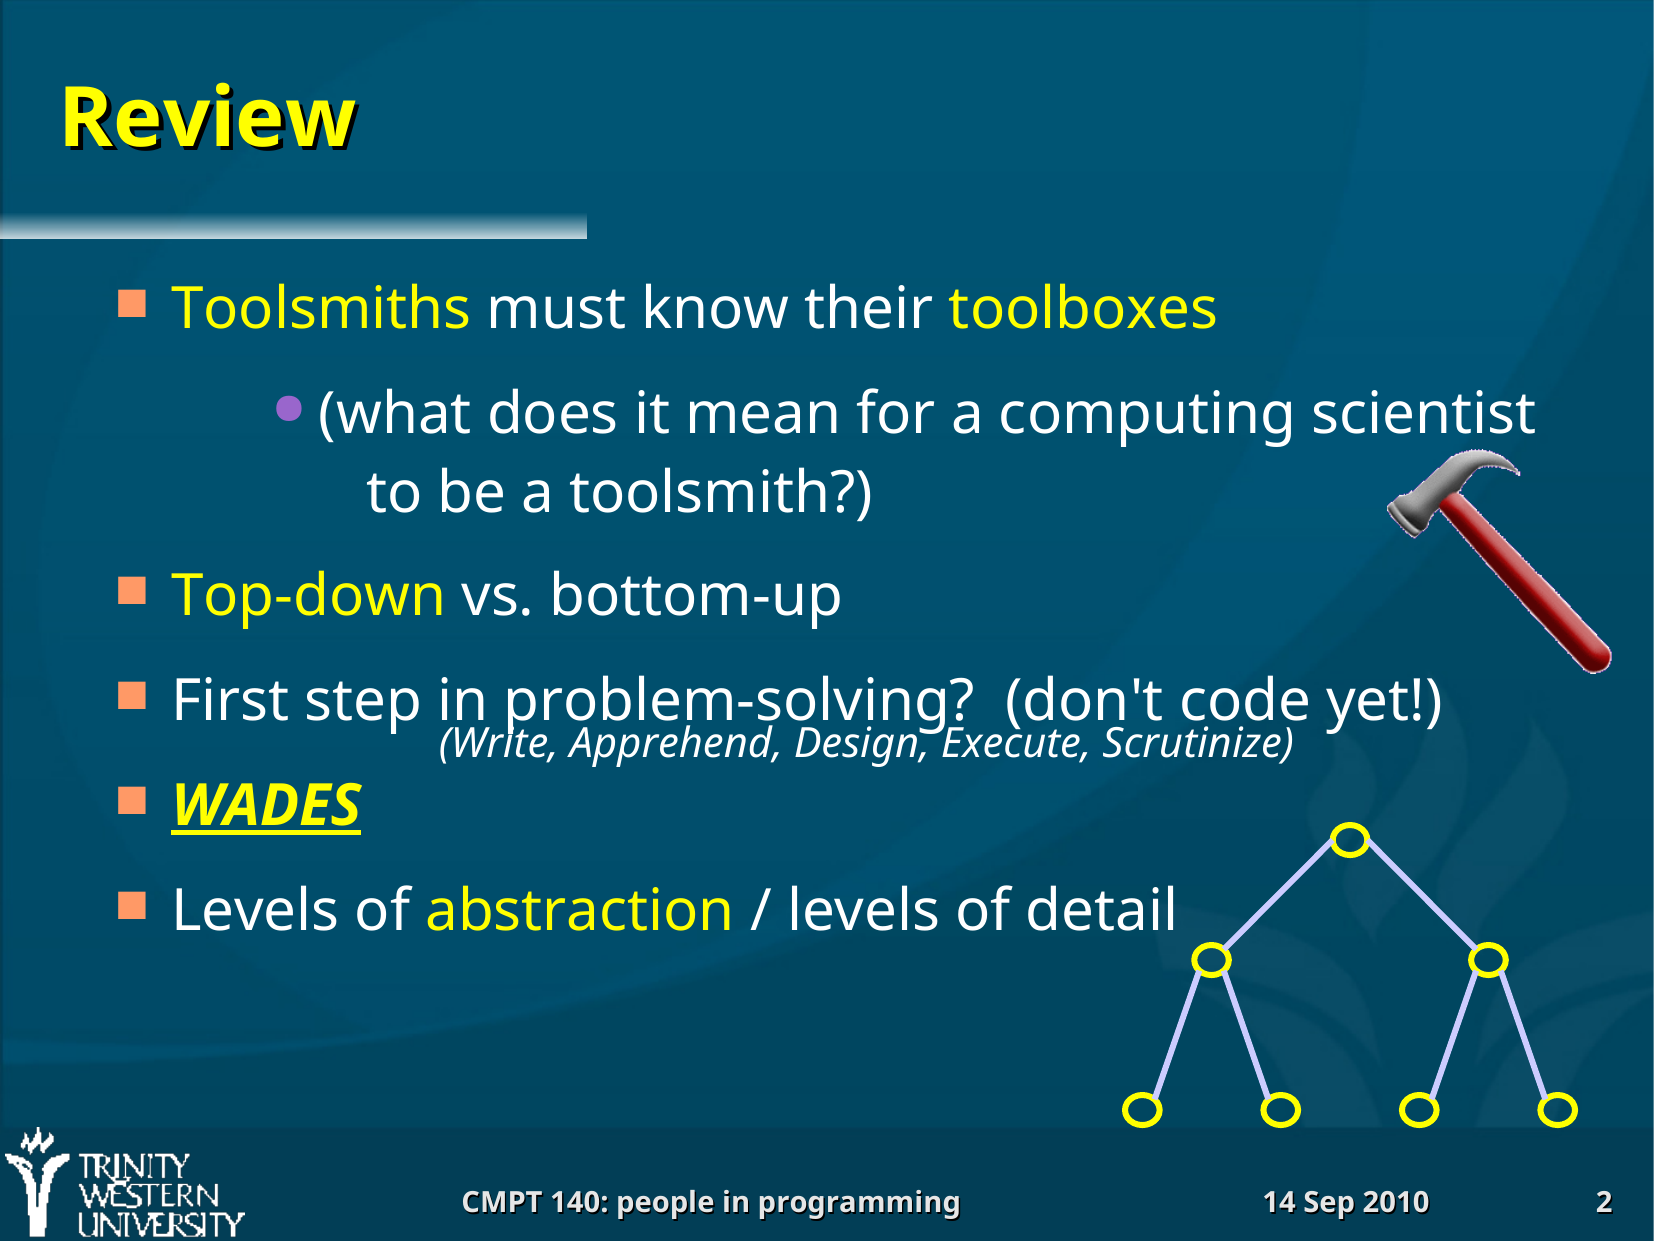

Review
# Toolsmiths must know their toolboxes
(what does it mean for a computing scientist to be a toolsmith?)
Top-down vs. bottom-up
First step in problem-solving? (don't code yet!)
WADES
Levels of abstraction / levels of detail
(Write, Apprehend, Design, Execute, Scrutinize)
CMPT 140: people in programming
14 Sep 2010
2